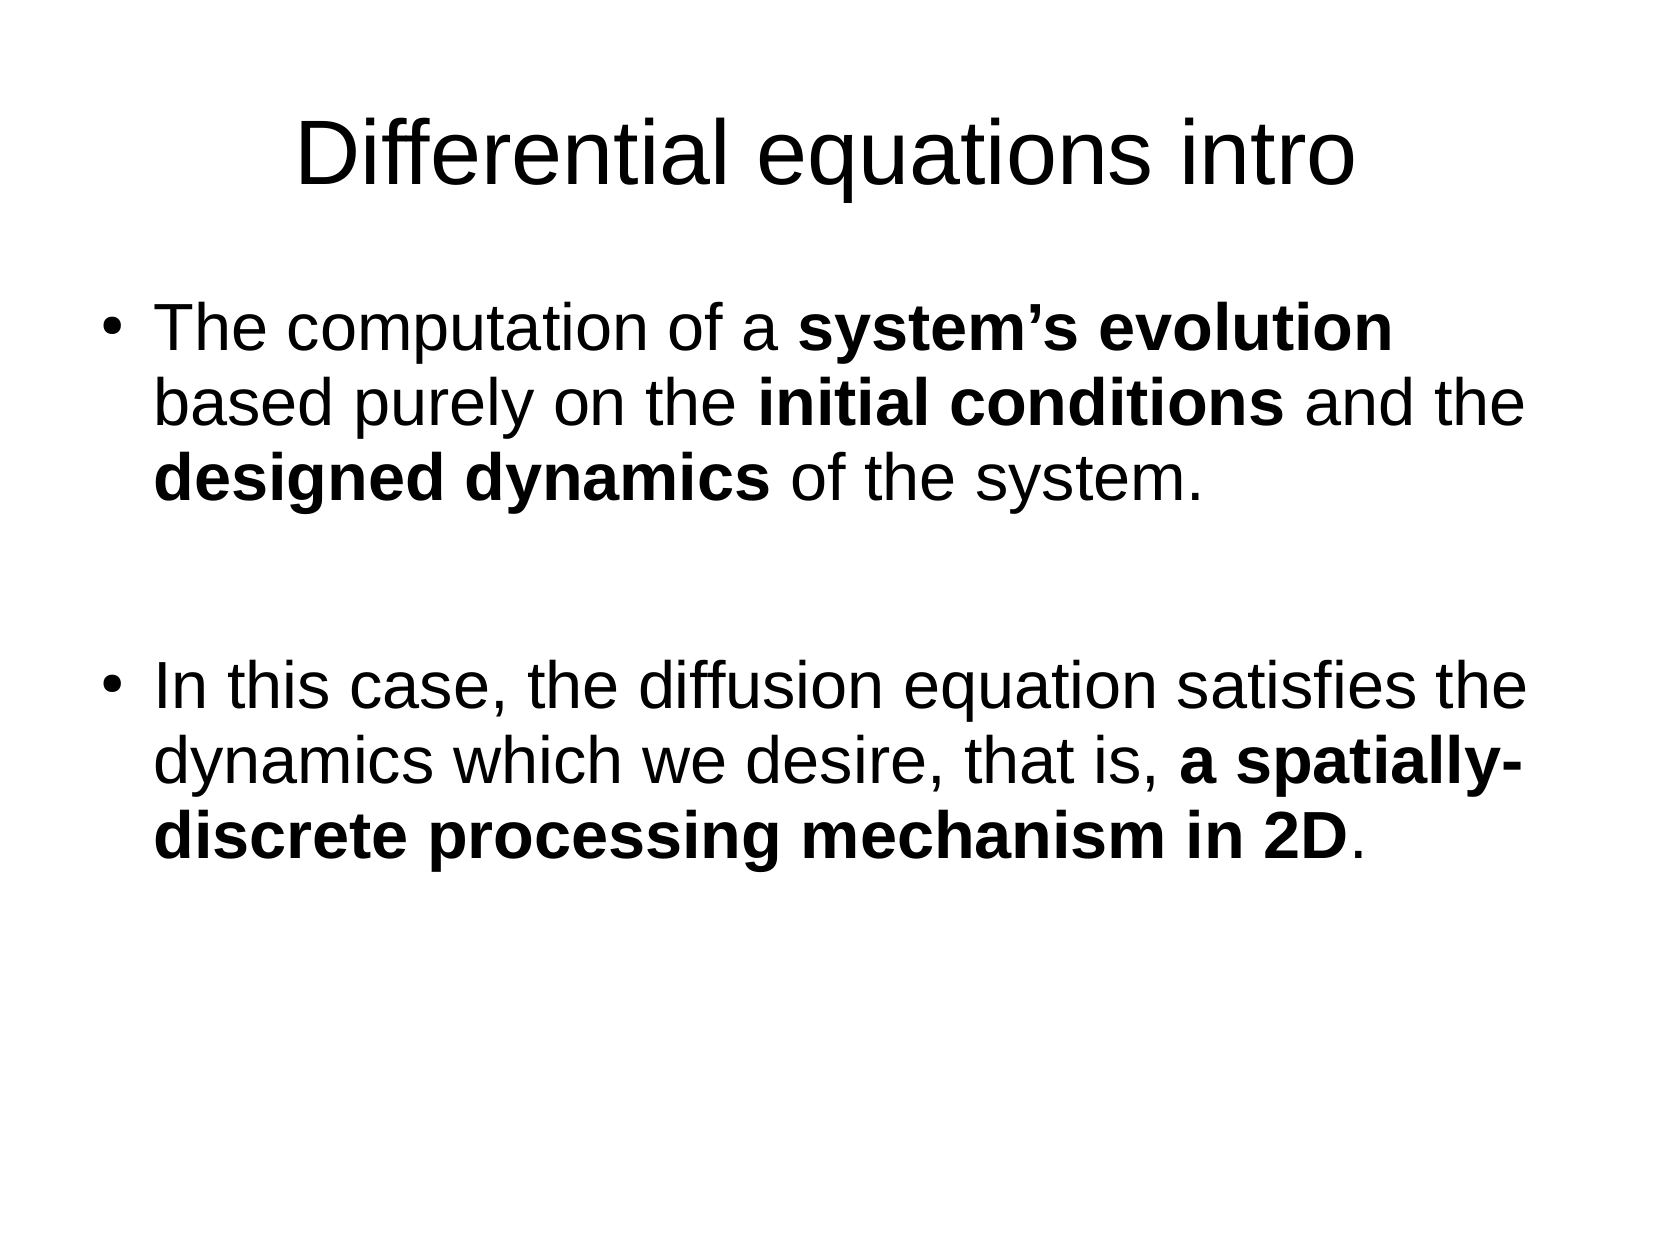

# Differential equations intro
The computation of a system’s evolution based purely on the initial conditions and the designed dynamics of the system.
In this case, the diffusion equation satisfies the dynamics which we desire, that is, a spatially-discrete processing mechanism in 2D.